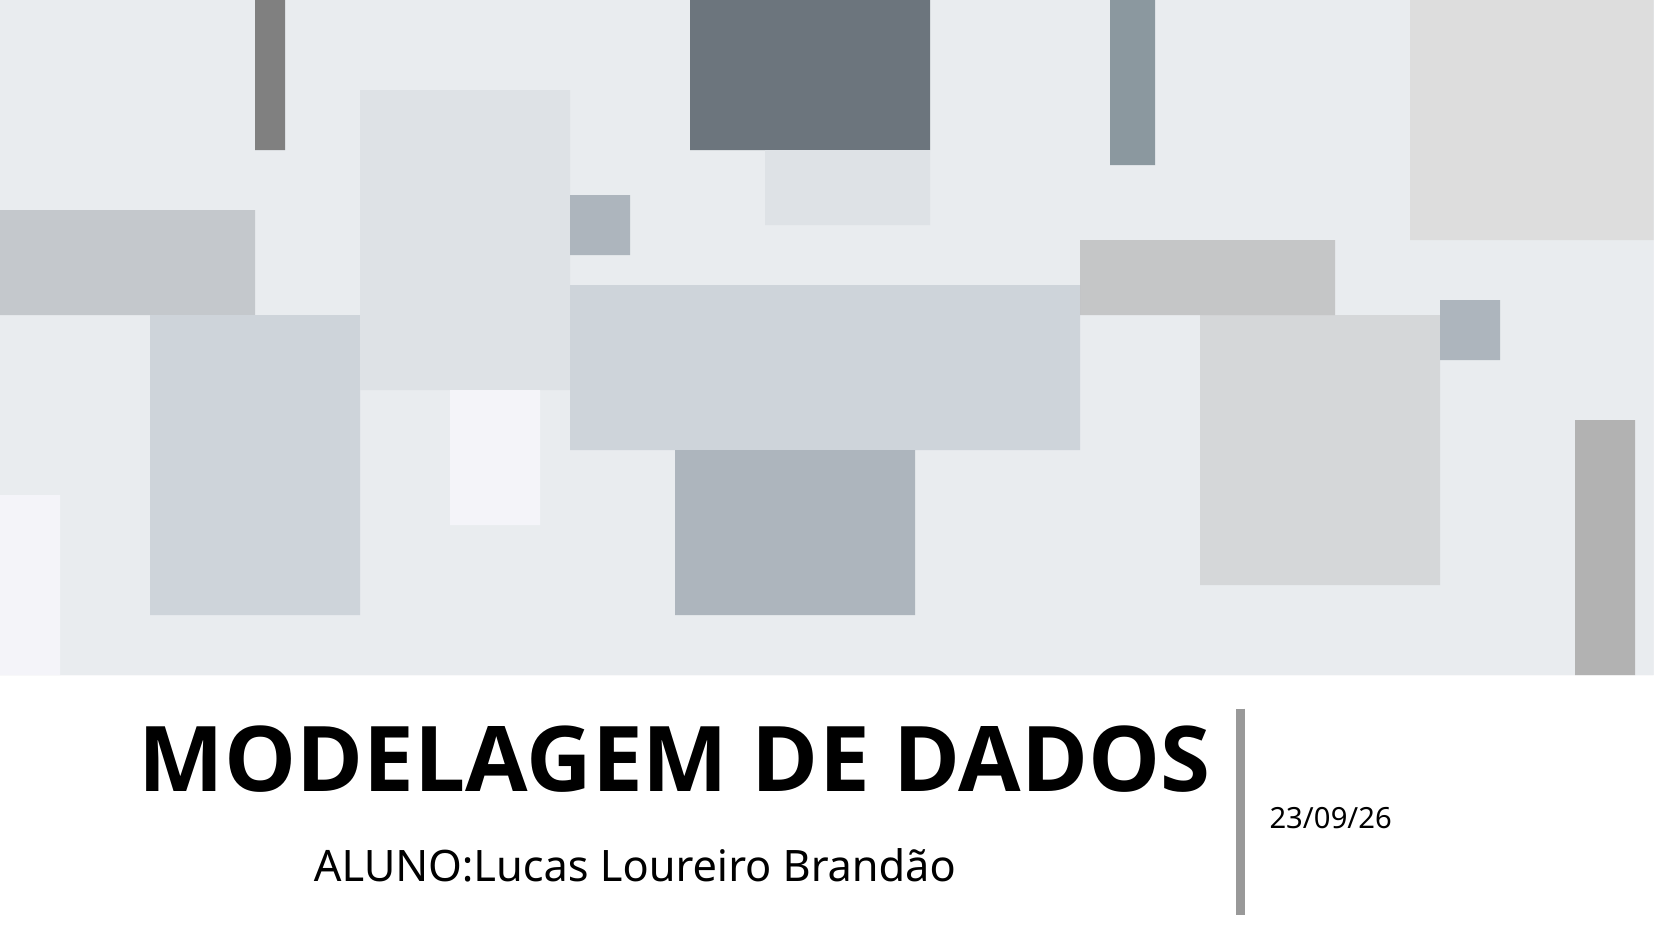

# MODELAGEM DE DADOS
ALUNO:Lucas Loureiro Brandão